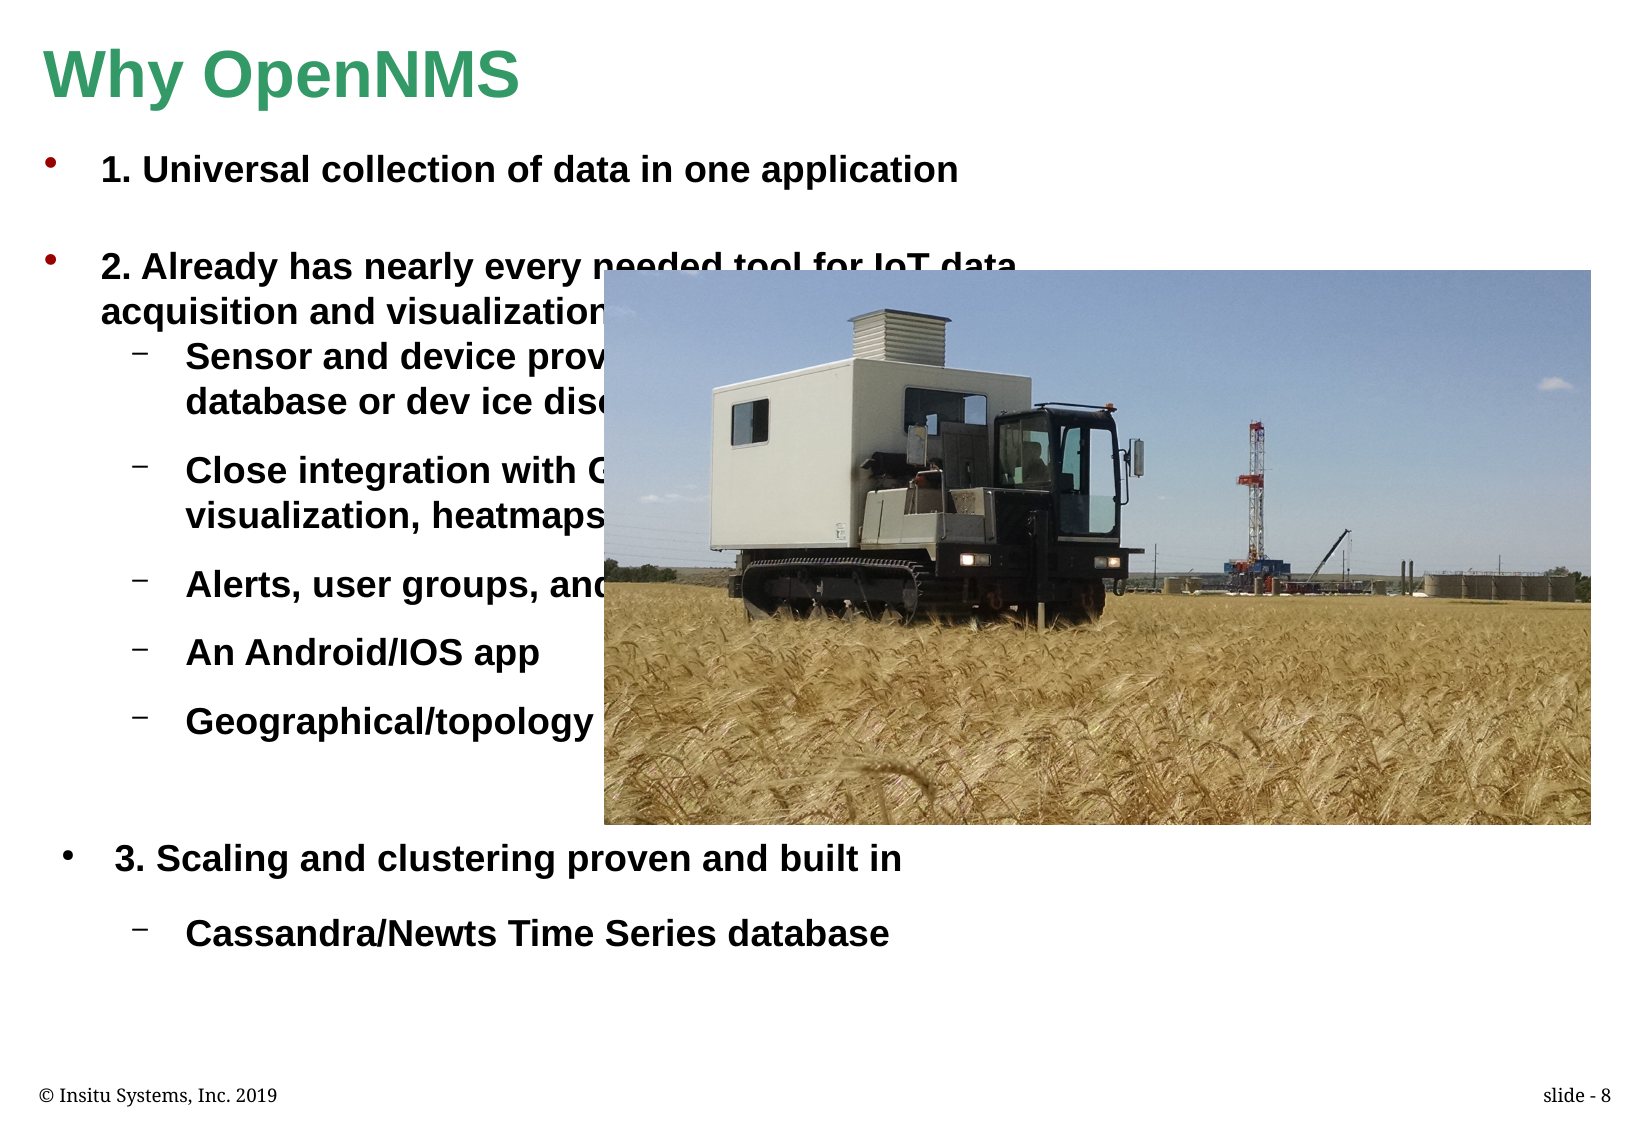

# Why OpenNMS
1. Universal collection of data in one application
2. Already has nearly every needed tool for IoT data acquisition and visualization including
Sensor and device provisioning via spreadsheet, database or dev ice discovery
Close integration with Grafana for data visualization, heatmaps, and trend calculations
Alerts, user groups, and scheduling
An Android/IOS app
Geographical/topology mapping of devices
3. Scaling and clustering proven and built in
Cassandra/Newts Time Series database